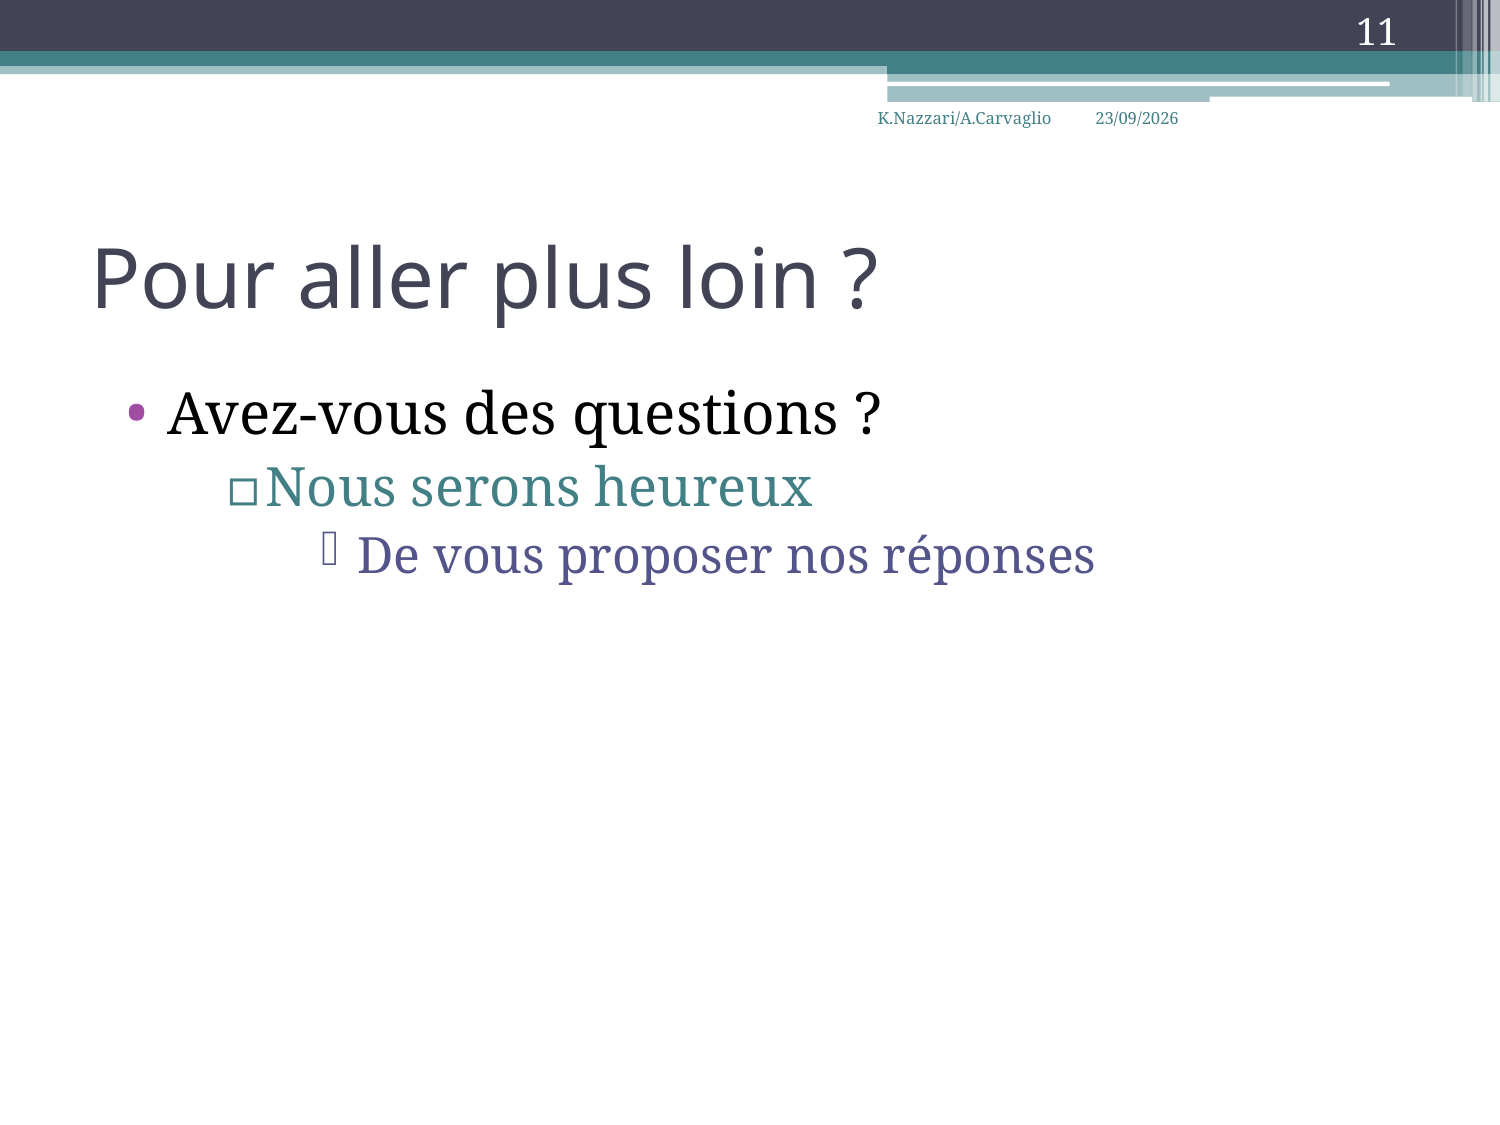

K.Nazzari/A.Carvaglio
# Pour aller plus loin ?
Avez-vous des questions ?
Nous serons heureux
De vous proposer nos réponses